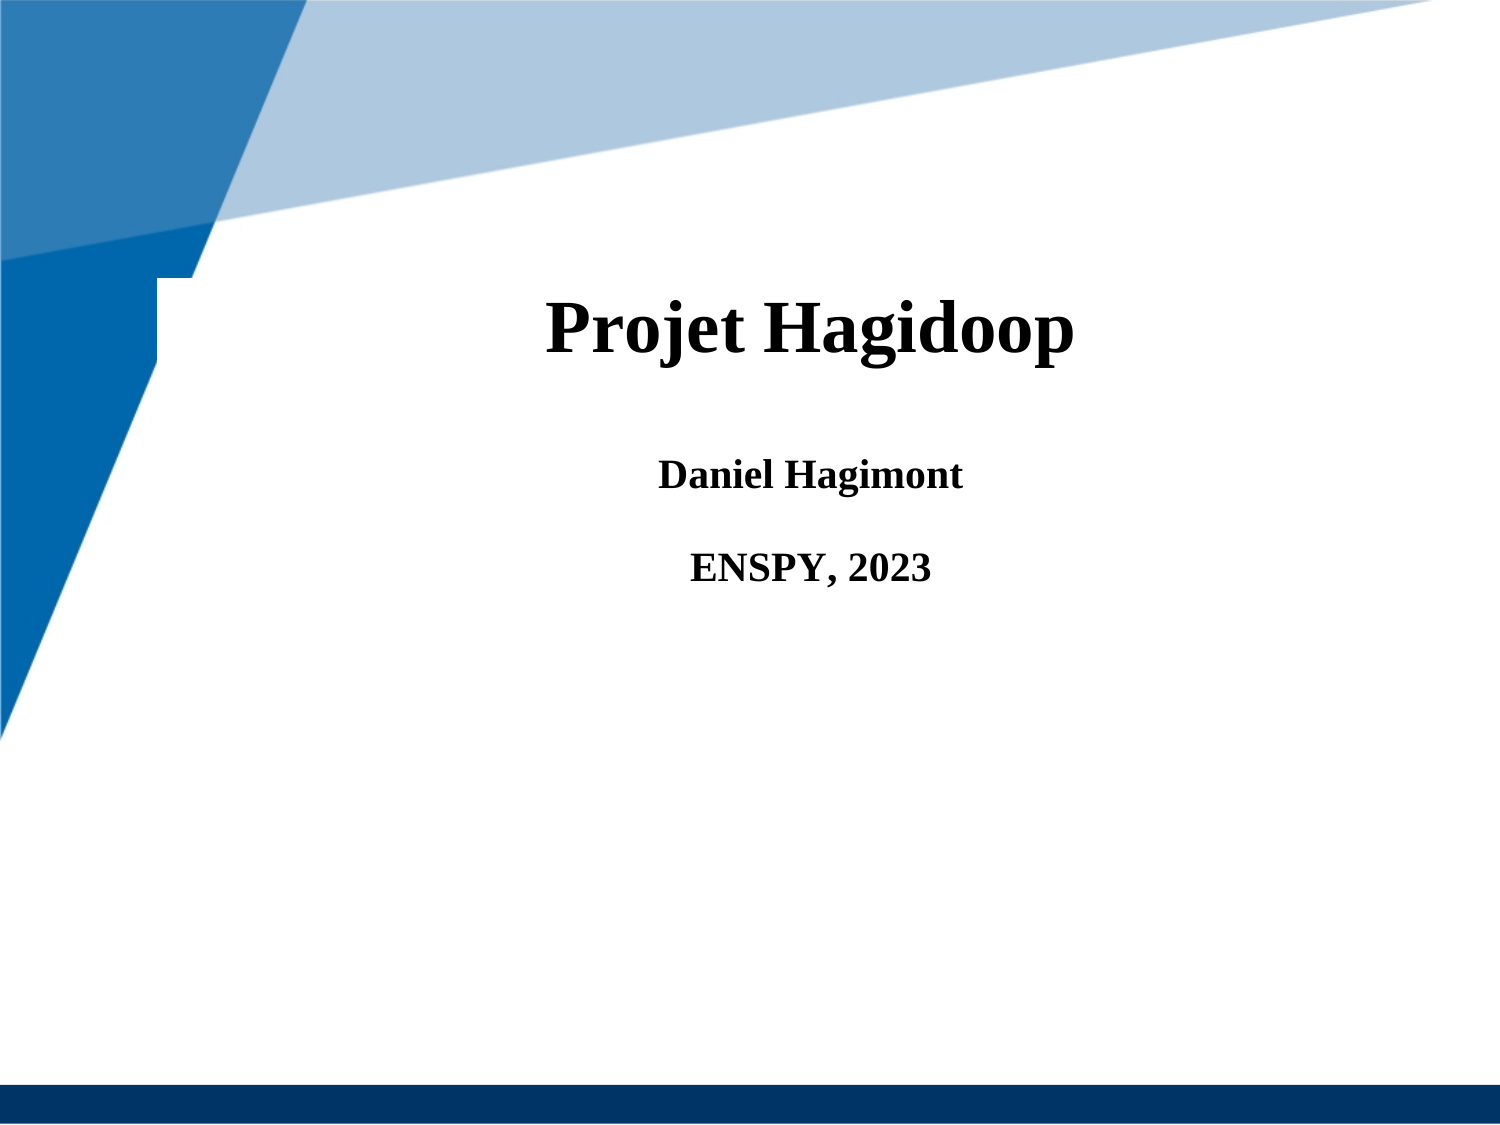

# Projet Hagidoop Daniel Hagimont ENSPY, 2023